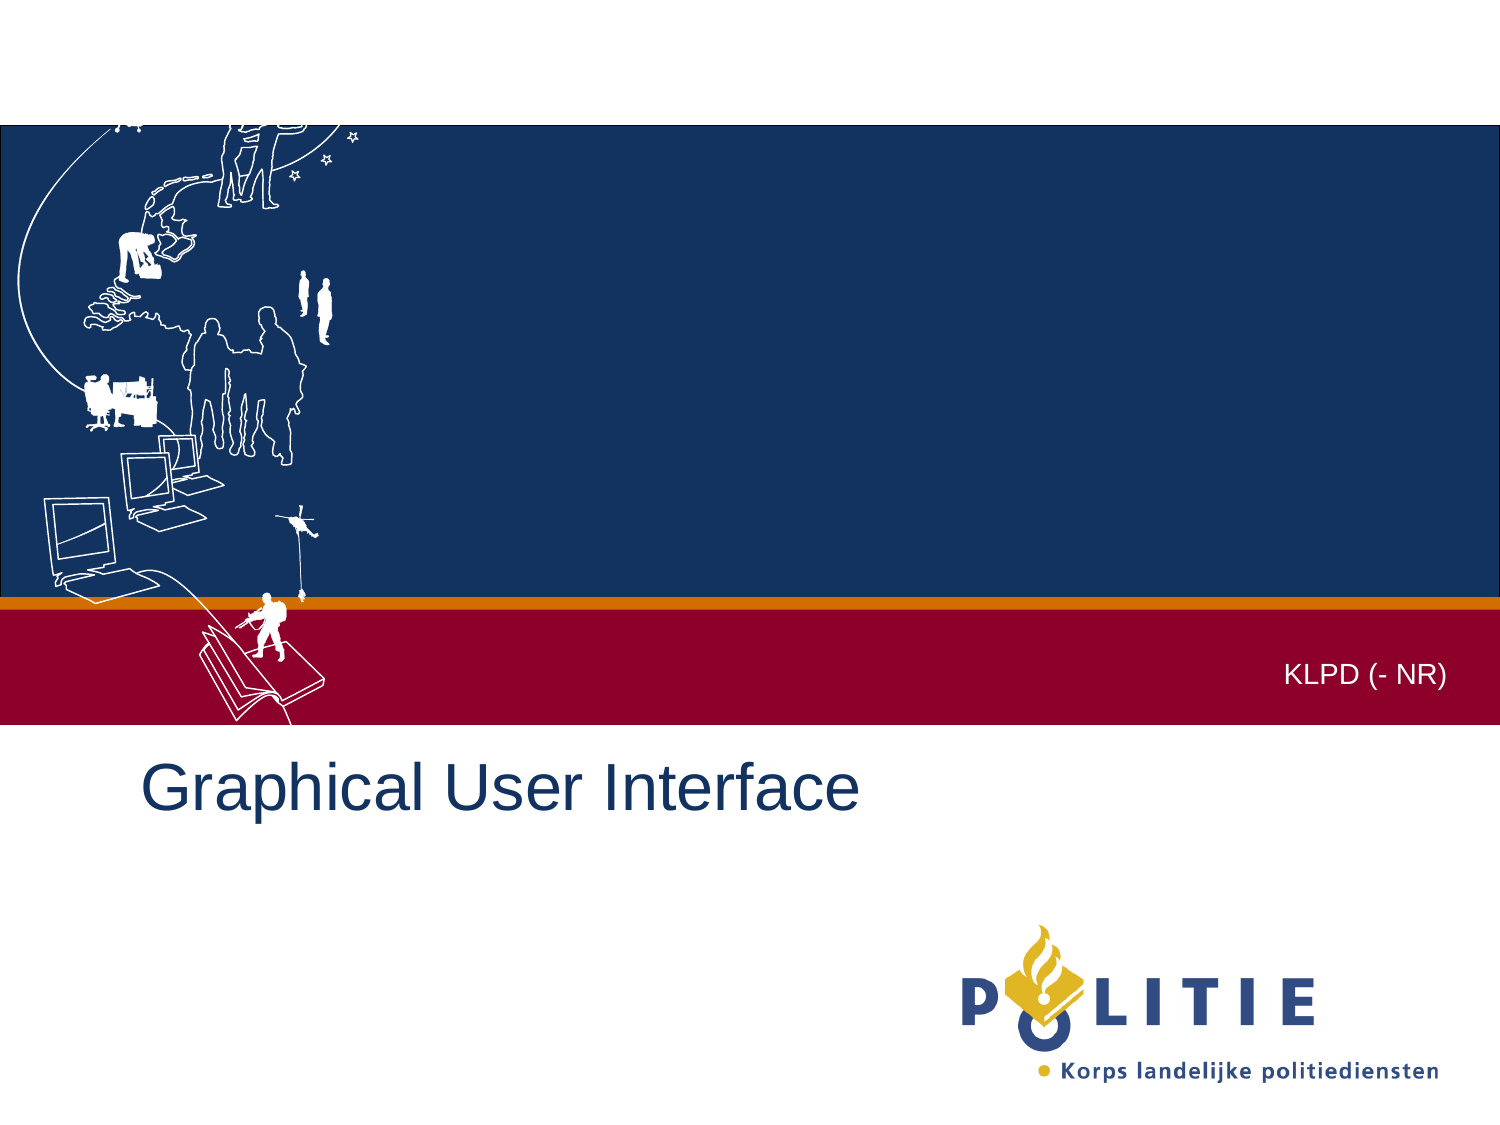

# KLPD (- NR)
Graphical User Interface